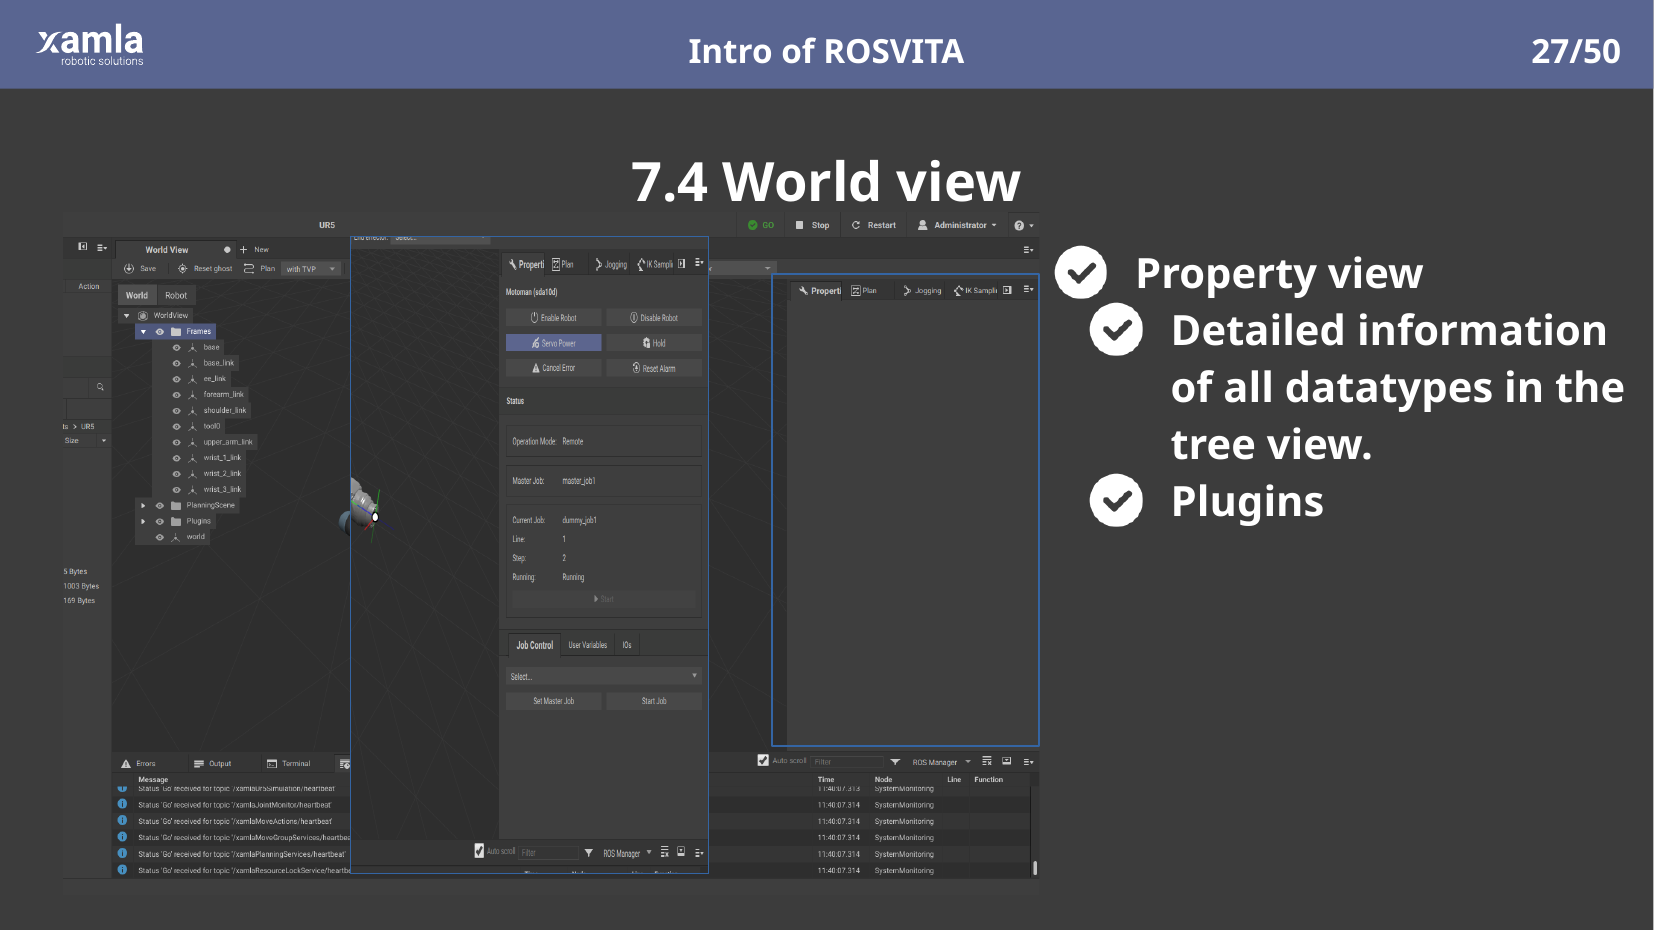

Intro of ROSVITA
27/50
7.4 World view
Property view
Detailed information of all datatypes in the tree view.
Plugins